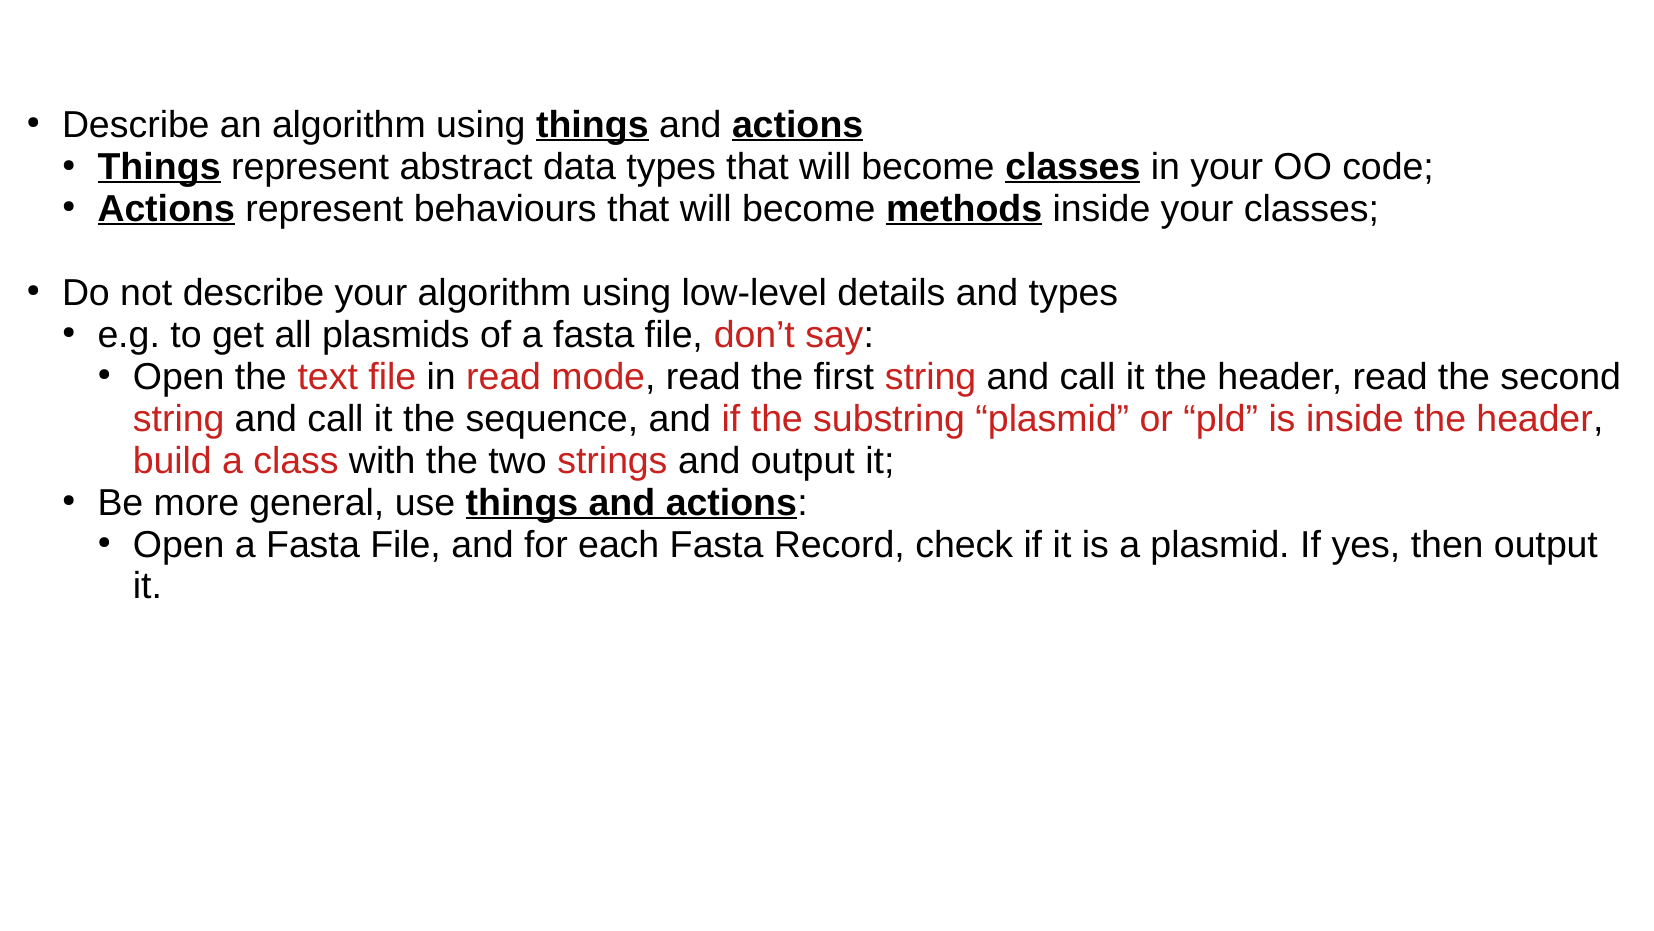

Describe an algorithm using things and actions
Things represent abstract data types that will become classes in your OO code;
Actions represent behaviours that will become methods inside your classes;
Do not describe your algorithm using low-level details and types
e.g. to get all plasmids of a fasta file, don’t say:
Open the text file in read mode, read the first string and call it the header, read the second string and call it the sequence, and if the substring “plasmid” or “pld” is inside the header, build a class with the two strings and output it;
Be more general, use things and actions:
Open a Fasta File, and for each Fasta Record, check if it is a plasmid. If yes, then output it.